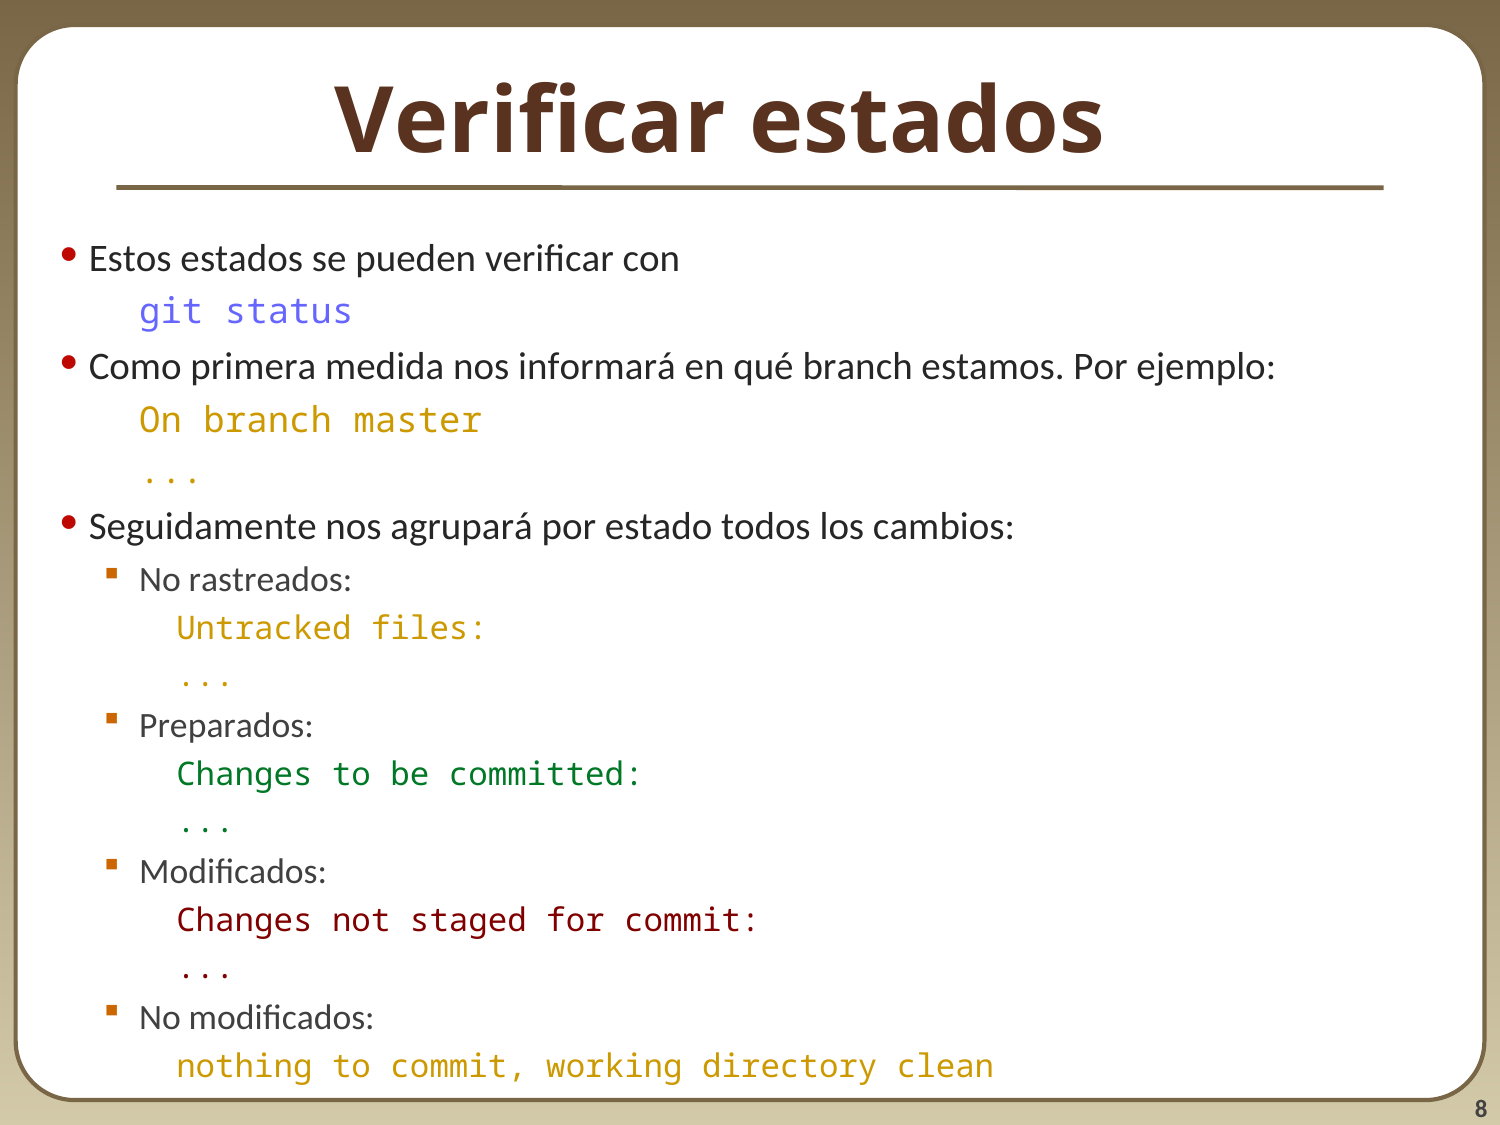

# Verificar estados
Estos estados se pueden verificar con
git status
Como primera medida nos informará en qué branch estamos. Por ejemplo:
On branch master
...
Seguidamente nos agrupará por estado todos los cambios:
No rastreados:
Untracked files:
...
Preparados:
Changes to be committed:
...
Modificados:
Changes not staged for commit:
...
No modificados:
nothing to commit, working directory clean